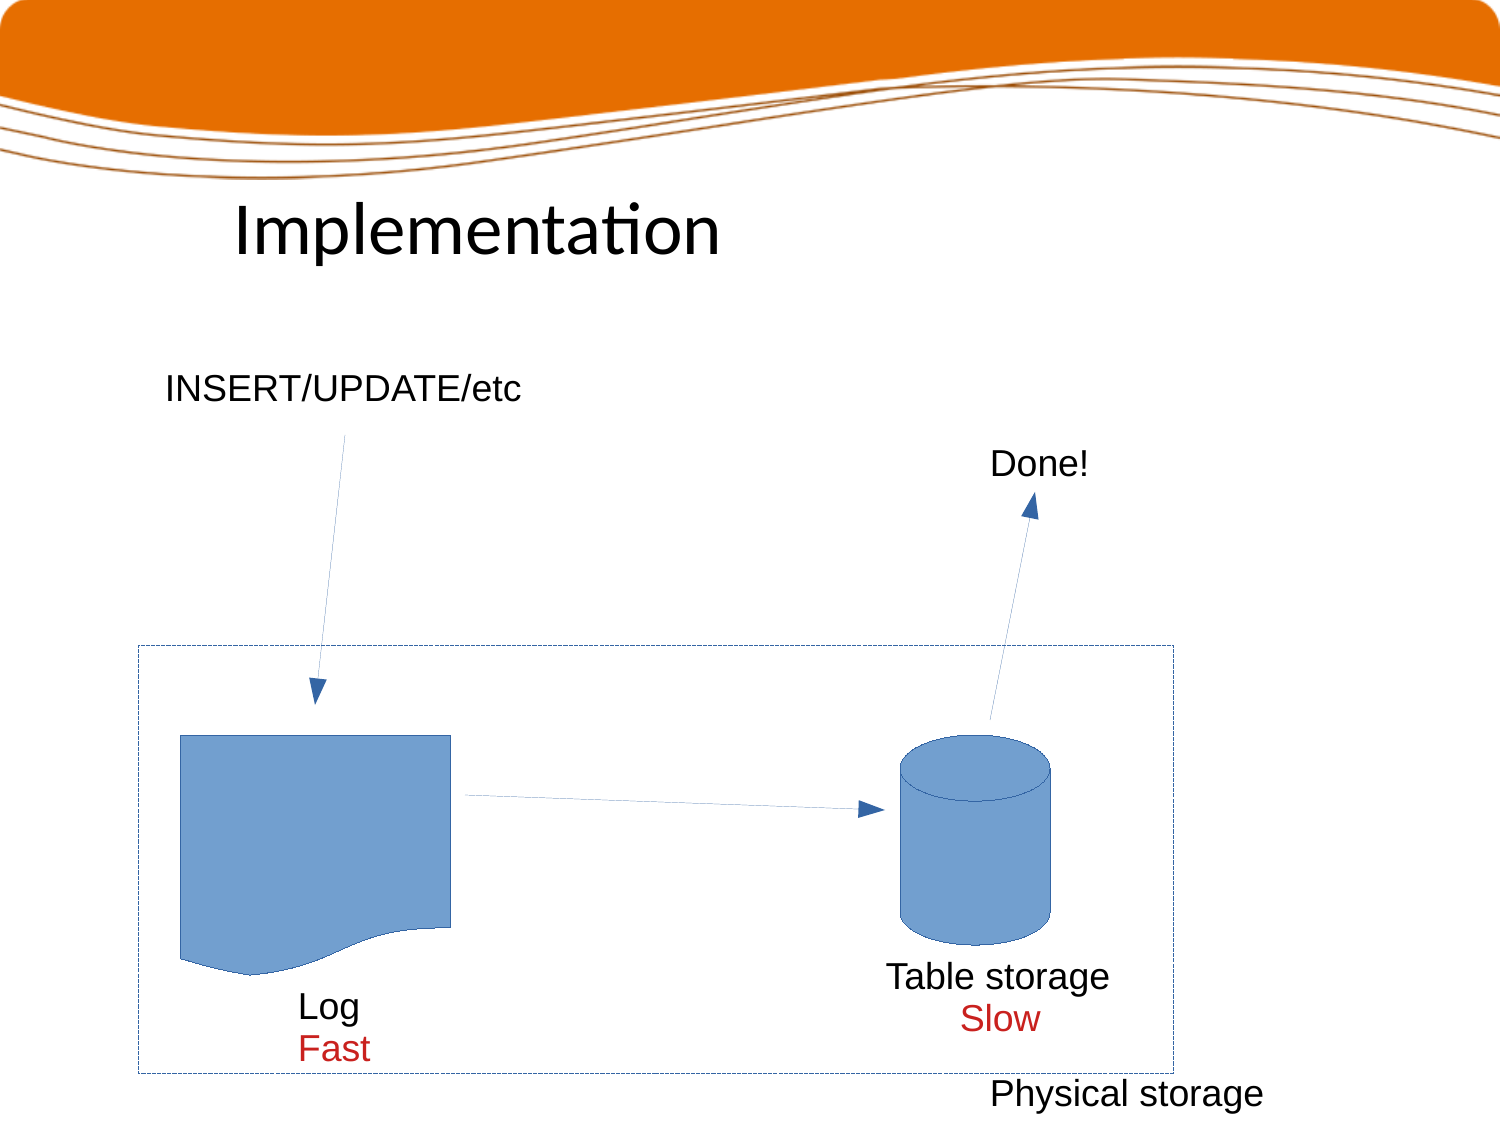

Implementation
INSERT/UPDATE/etc
Done!
Table storage
Log
Slow
Fast
Physical storage